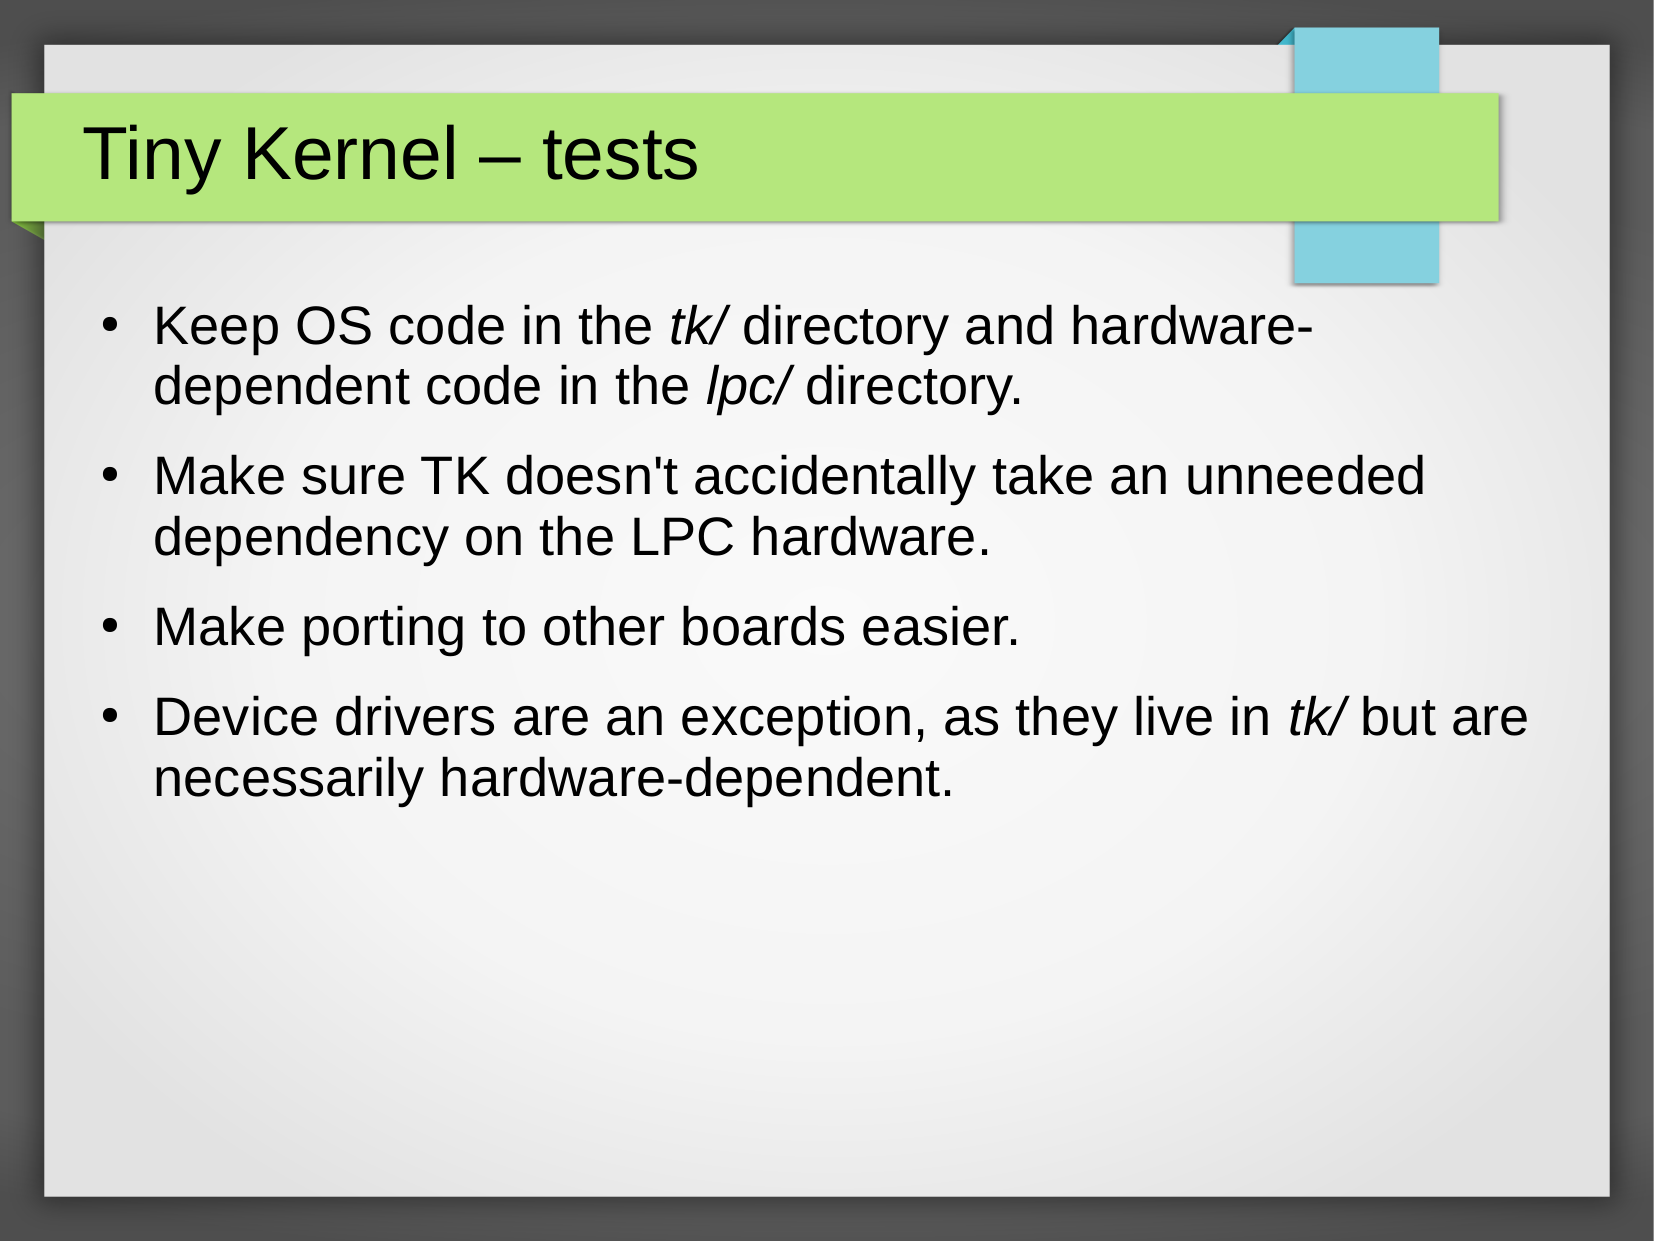

# Tiny Kernel – tests
Keep OS code in the tk/ directory and hardware-dependent code in the lpc/ directory.
Make sure TK doesn't accidentally take an unneeded dependency on the LPC hardware.
Make porting to other boards easier.
Device drivers are an exception, as they live in tk/ but are necessarily hardware-dependent.